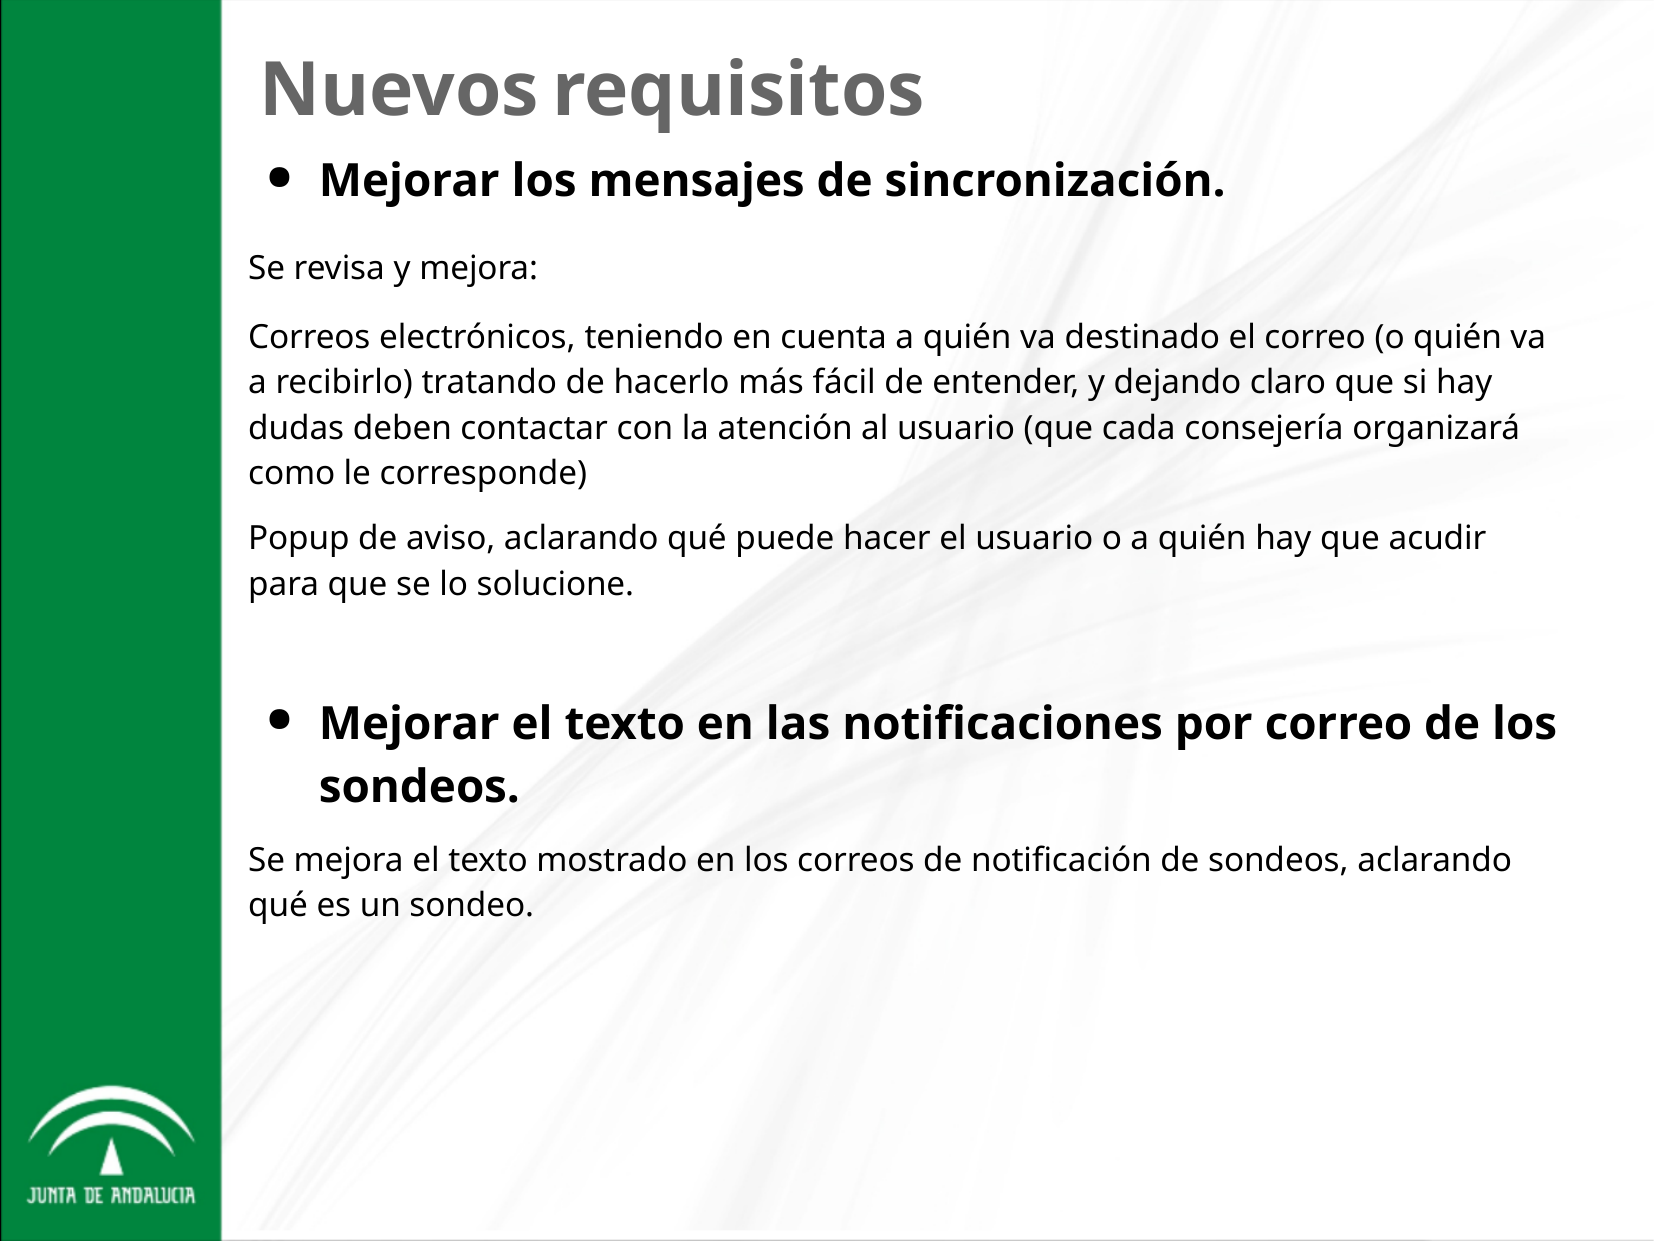

Nuevos requisitos
Mejorar los mensajes de sincronización.
Se revisa y mejora:
Correos electrónicos, teniendo en cuenta a quién va destinado el correo (o quién va a recibirlo) tratando de hacerlo más fácil de entender, y dejando claro que si hay dudas deben contactar con la atención al usuario (que cada consejería organizará como le corresponde)
Popup de aviso, aclarando qué puede hacer el usuario o a quién hay que acudir para que se lo solucione.
Mejorar el texto en las notificaciones por correo de los sondeos.
Se mejora el texto mostrado en los correos de notificación de sondeos, aclarando qué es un sondeo.
#